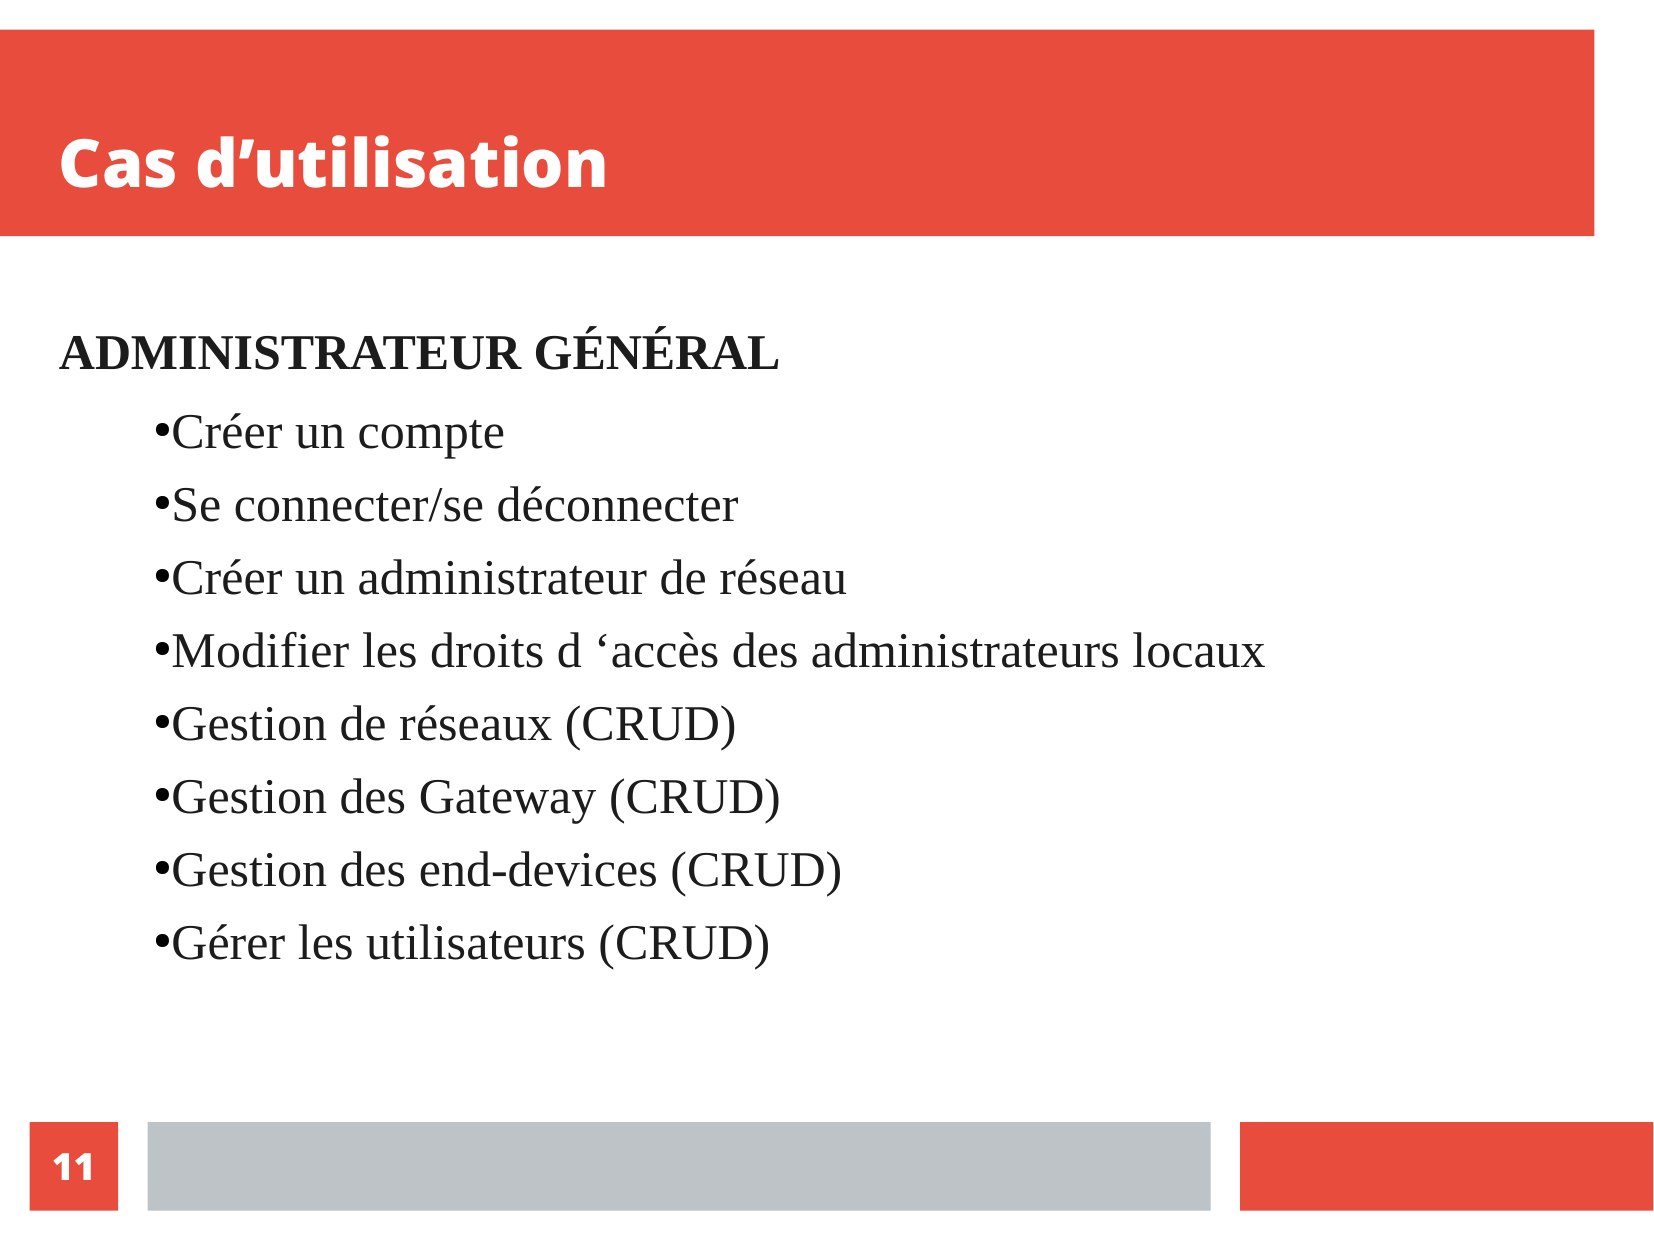

# Cas d’utilisation
ADMINISTRATEUR GÉNÉRAL
Créer un compte
Se connecter/se déconnecter
Créer un administrateur de réseau
Modifier les droits d ‘accès des administrateurs locaux
Gestion de réseaux (CRUD)
Gestion des Gateway (CRUD)
Gestion des end-devices (CRUD)
Gérer les utilisateurs (CRUD)
11